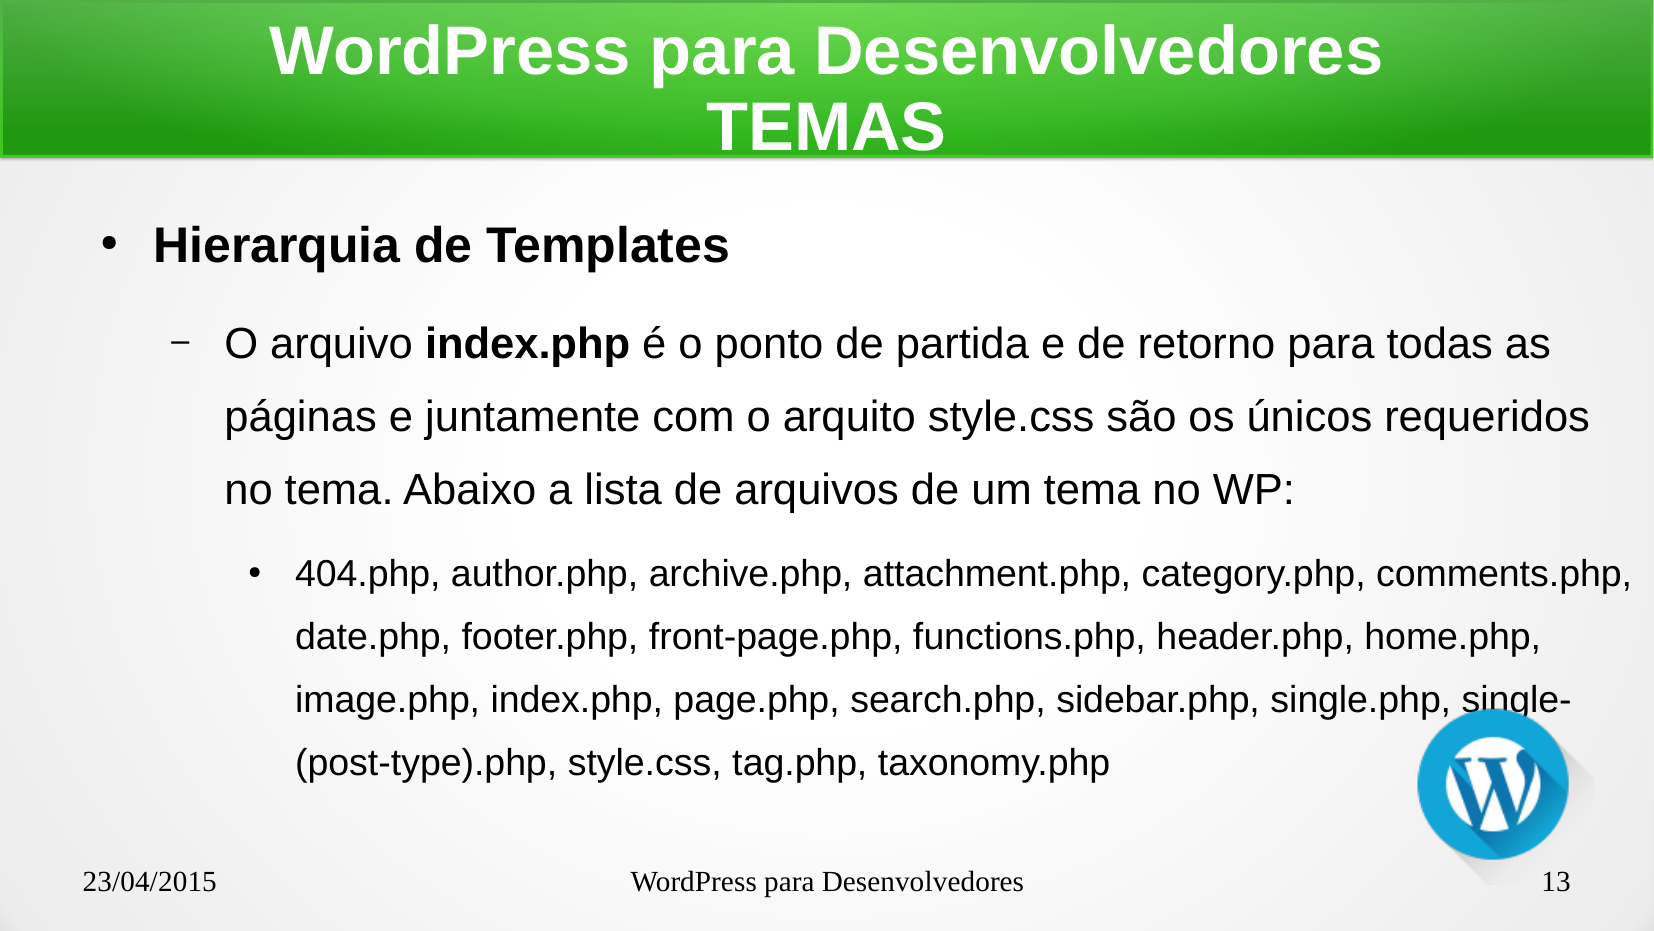

# WordPress para Desenvolvedores TEMAS
Hierarquia de Templates
O arquivo index.php é o ponto de partida e de retorno para todas as páginas e juntamente com o arquito style.css são os únicos requeridos no tema. Abaixo a lista de arquivos de um tema no WP:
404.php, author.php, archive.php, attachment.php, category.php, comments.php, date.php, footer.php, front-page.php, functions.php, header.php, home.php, image.php, index.php, page.php, search.php, sidebar.php, single.php, single-(post-type).php, style.css, tag.php, taxonomy.php
23/04/2015
WordPress para Desenvolvedores
13